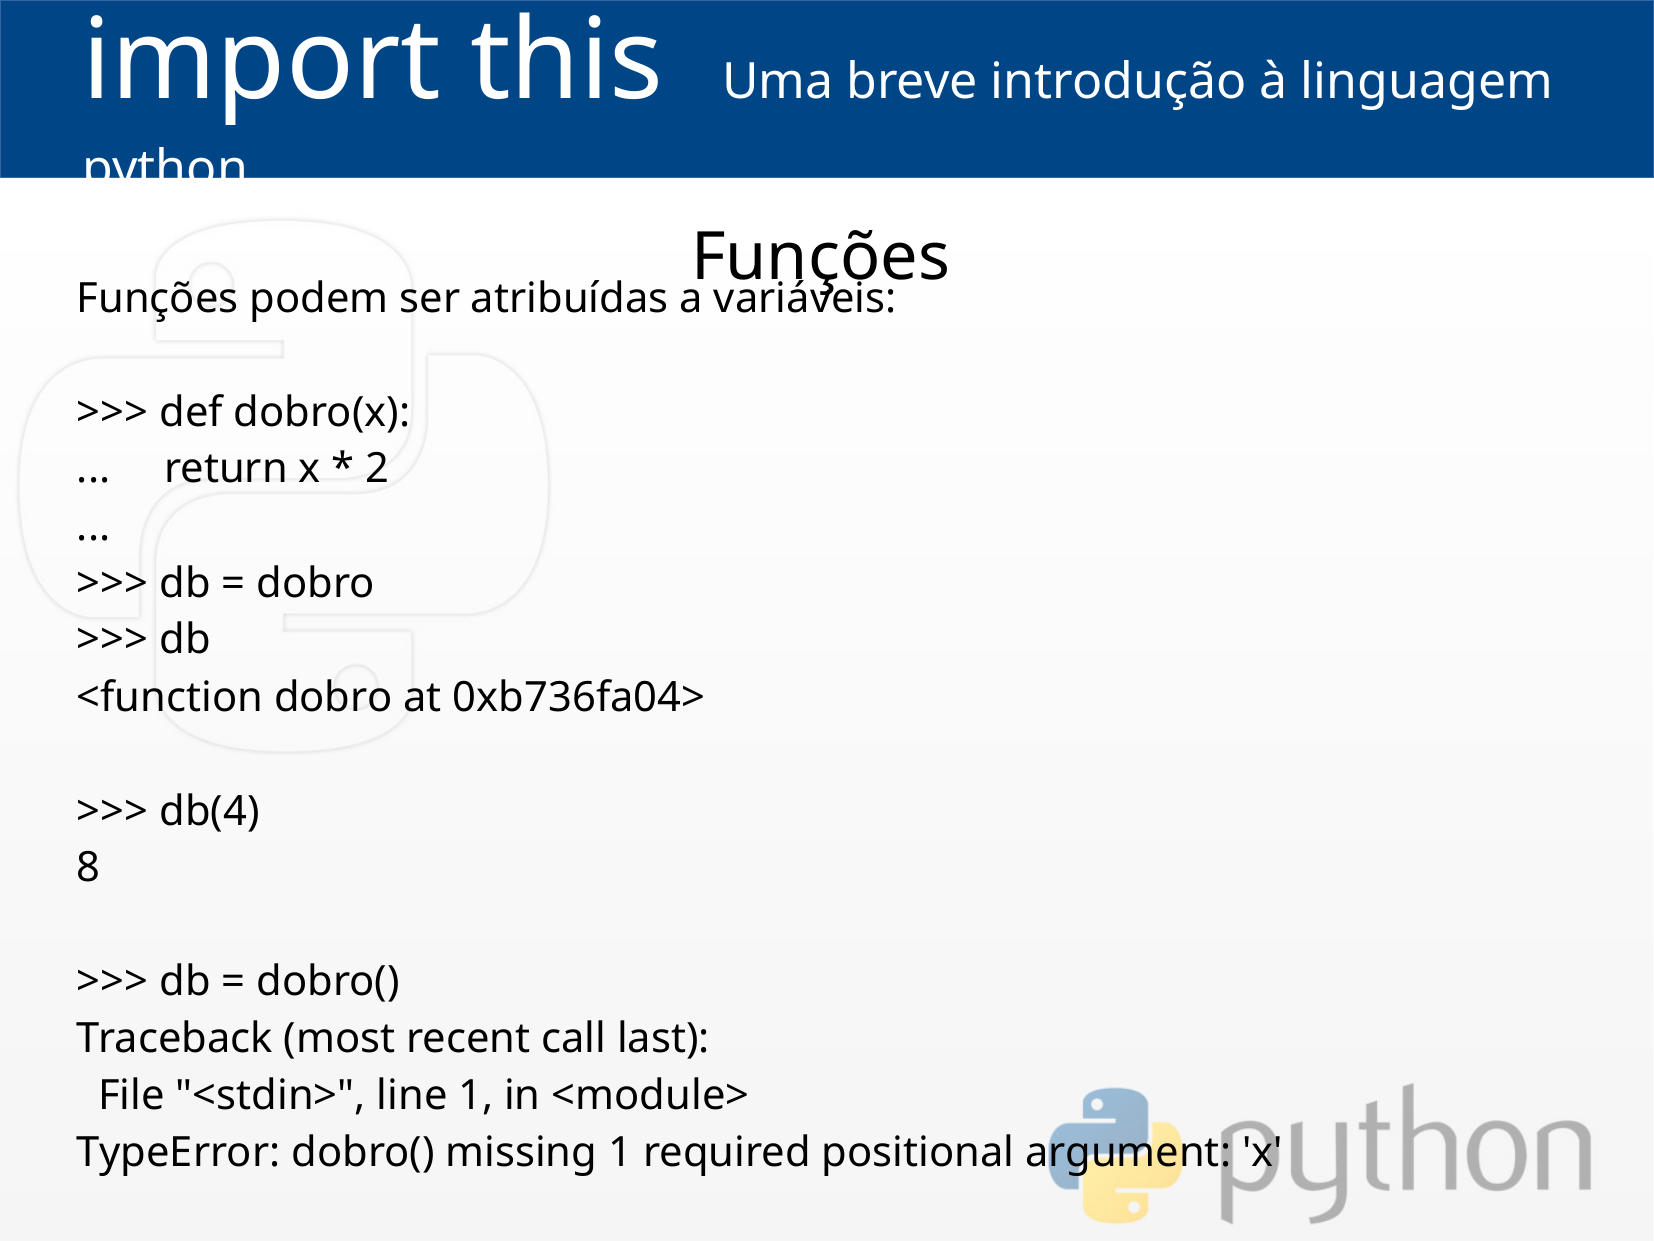

import this Uma breve introdução à linguagem python
Funções
# Funções podem ser atribuídas a variáveis:
>>> def dobro(x):
... return x * 2
...
>>> db = dobro
>>> db
<function dobro at 0xb736fa04>
>>> db(4)
8
>>> db = dobro()
Traceback (most recent call last):
 File "<stdin>", line 1, in <module>
TypeError: dobro() missing 1 required positional argument: 'x'